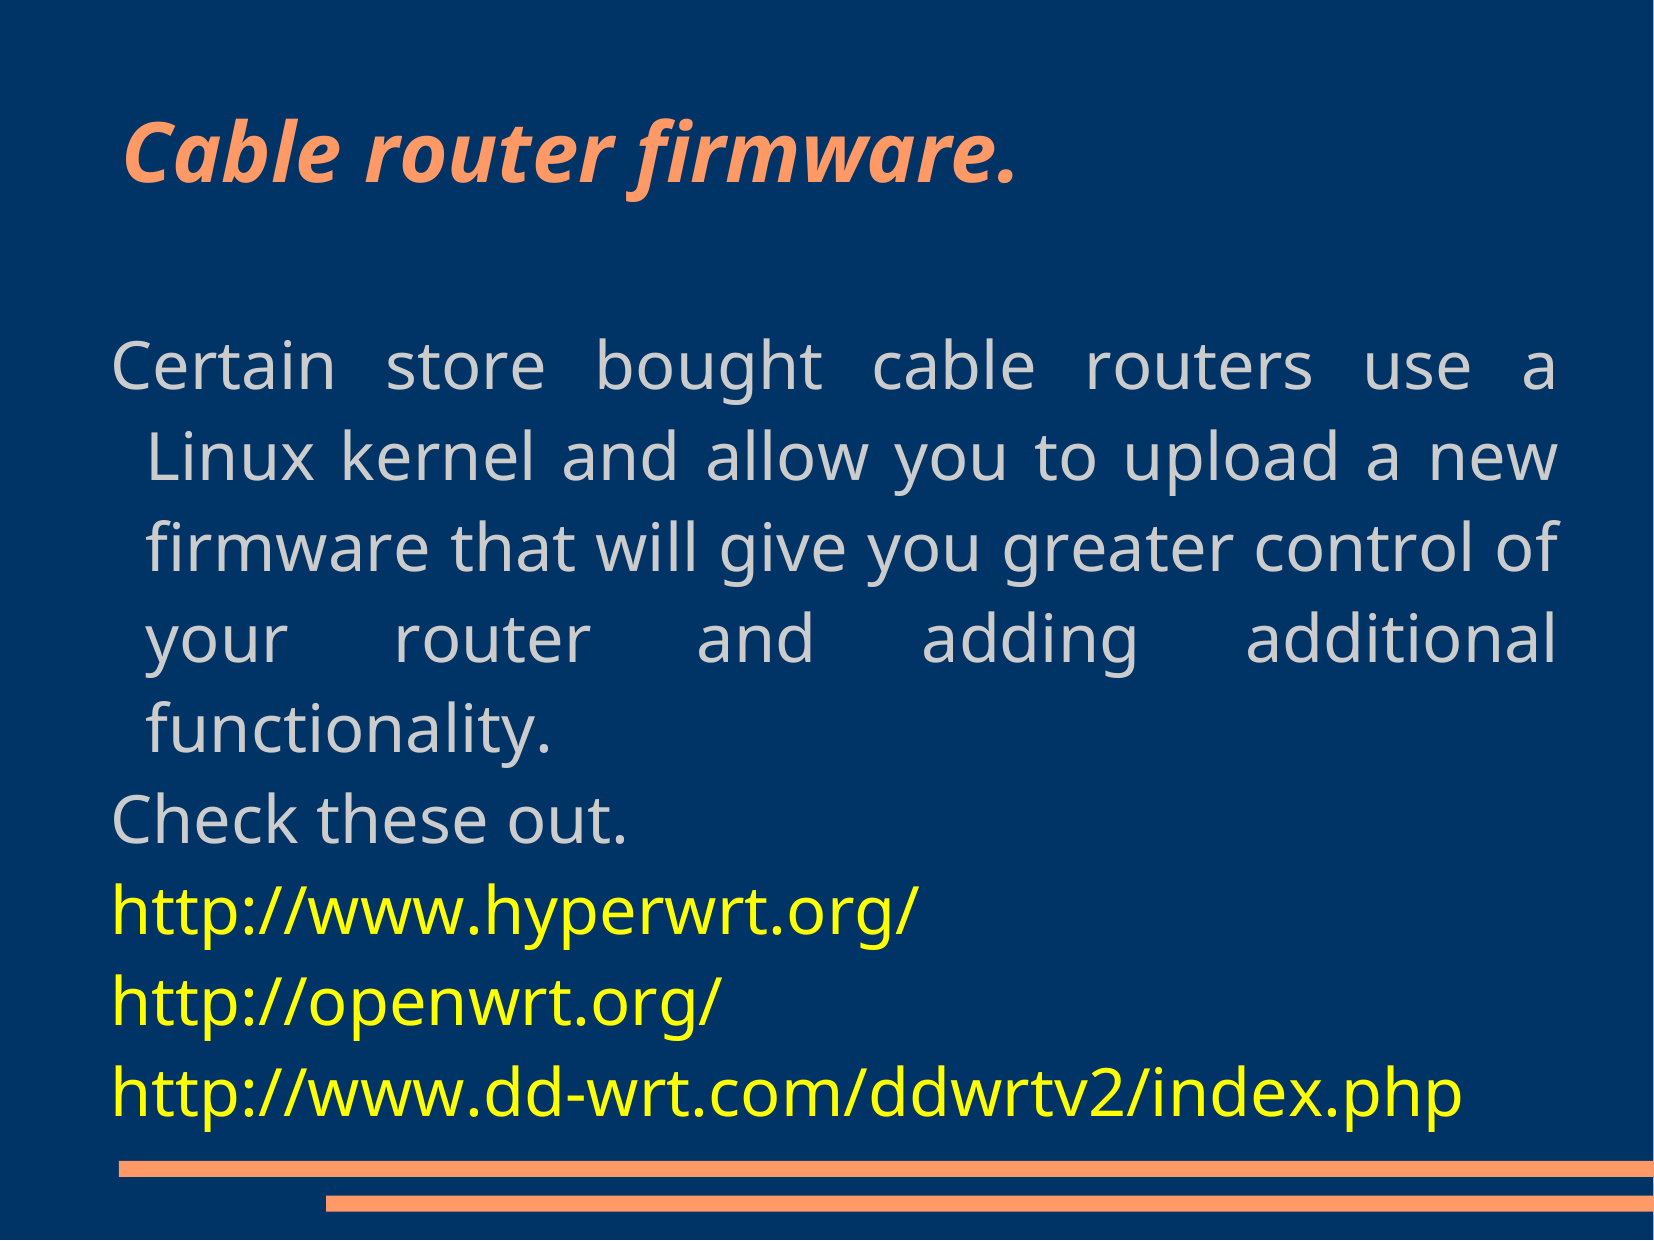

# Cable router firmware.
Certain store bought cable routers use a Linux kernel and allow you to upload a new firmware that will give you greater control of your router and adding additional functionality.
Check these out.
http://www.hyperwrt.org/
http://openwrt.org/
http://www.dd-wrt.com/ddwrtv2/index.php